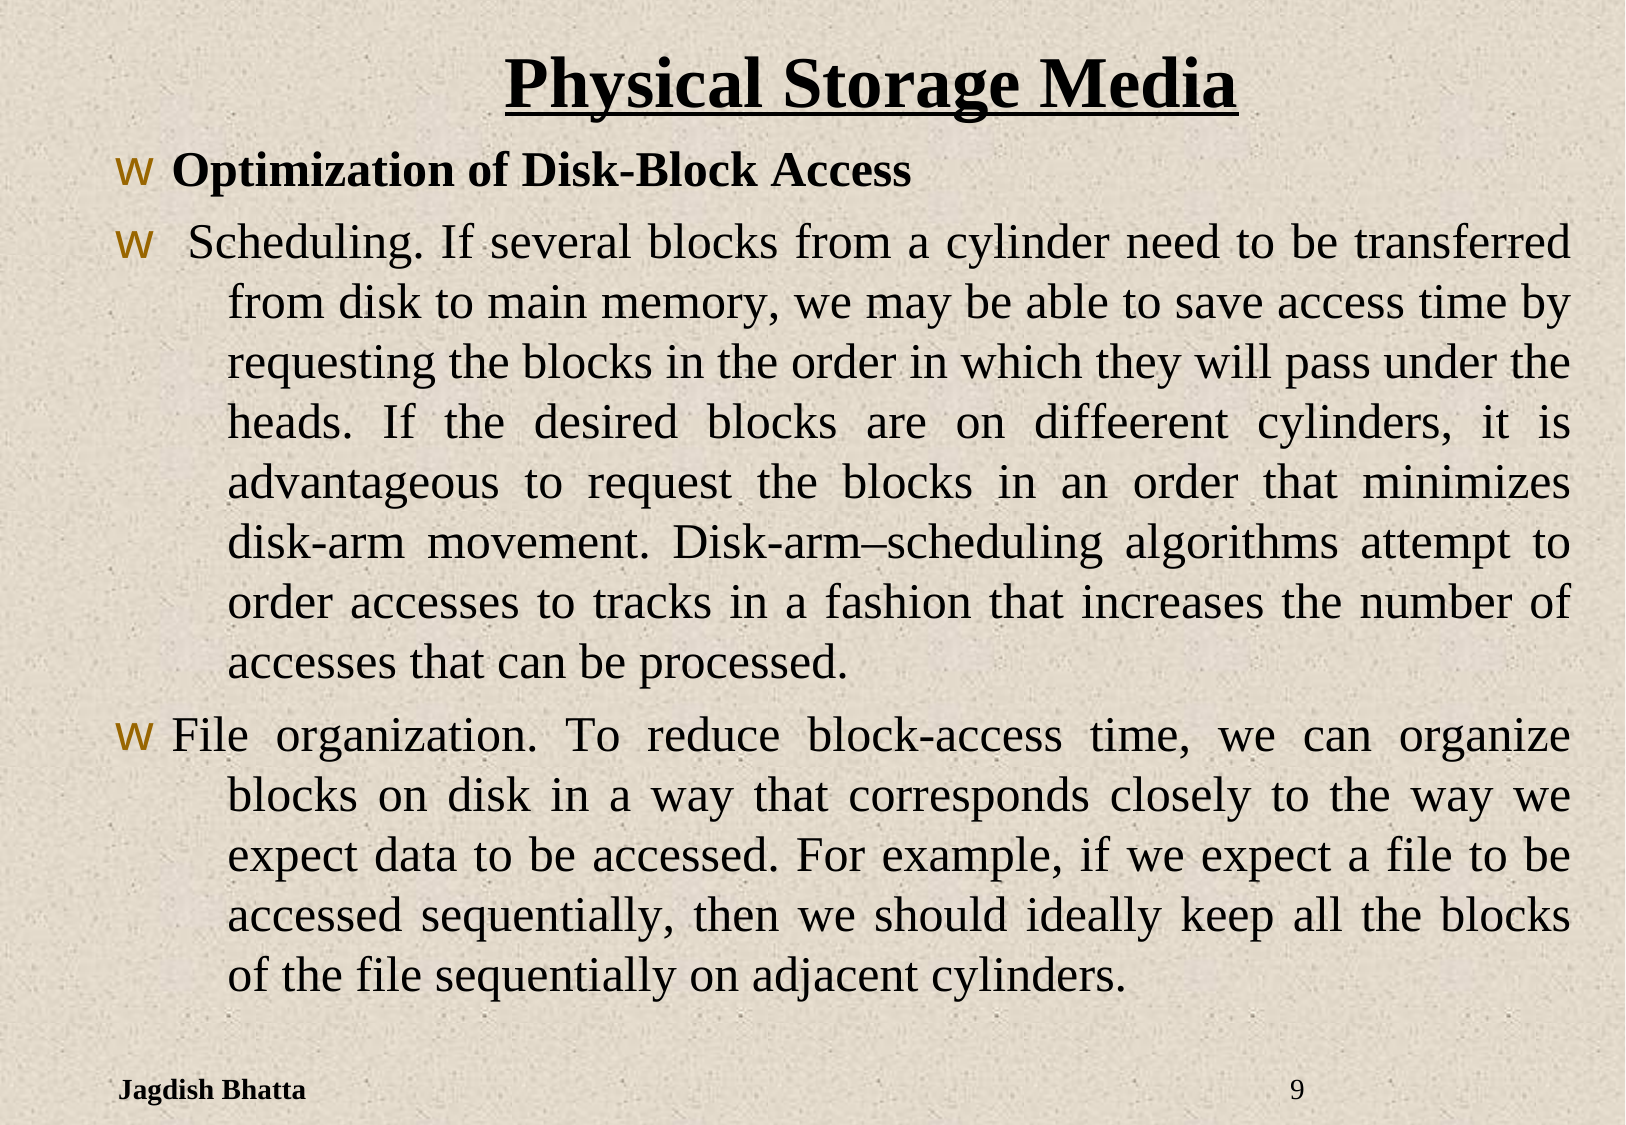

# Physical Storage Media
Optimization of Disk-Block Access
 Scheduling. If several blocks from a cylinder need to be transferred from disk to main memory, we may be able to save access time by requesting the blocks in the order in which they will pass under the heads. If the desired blocks are on diffeerent cylinders, it is advantageous to request the blocks in an order that minimizes disk-arm movement. Disk-arm–scheduling algorithms attempt to order accesses to tracks in a fashion that increases the number of accesses that can be processed.
File organization. To reduce block-access time, we can organize blocks on disk in a way that corresponds closely to the way we expect data to be accessed. For example, if we expect a file to be accessed sequentially, then we should ideally keep all the blocks of the file sequentially on adjacent cylinders.
Jagdish Bhatta
8